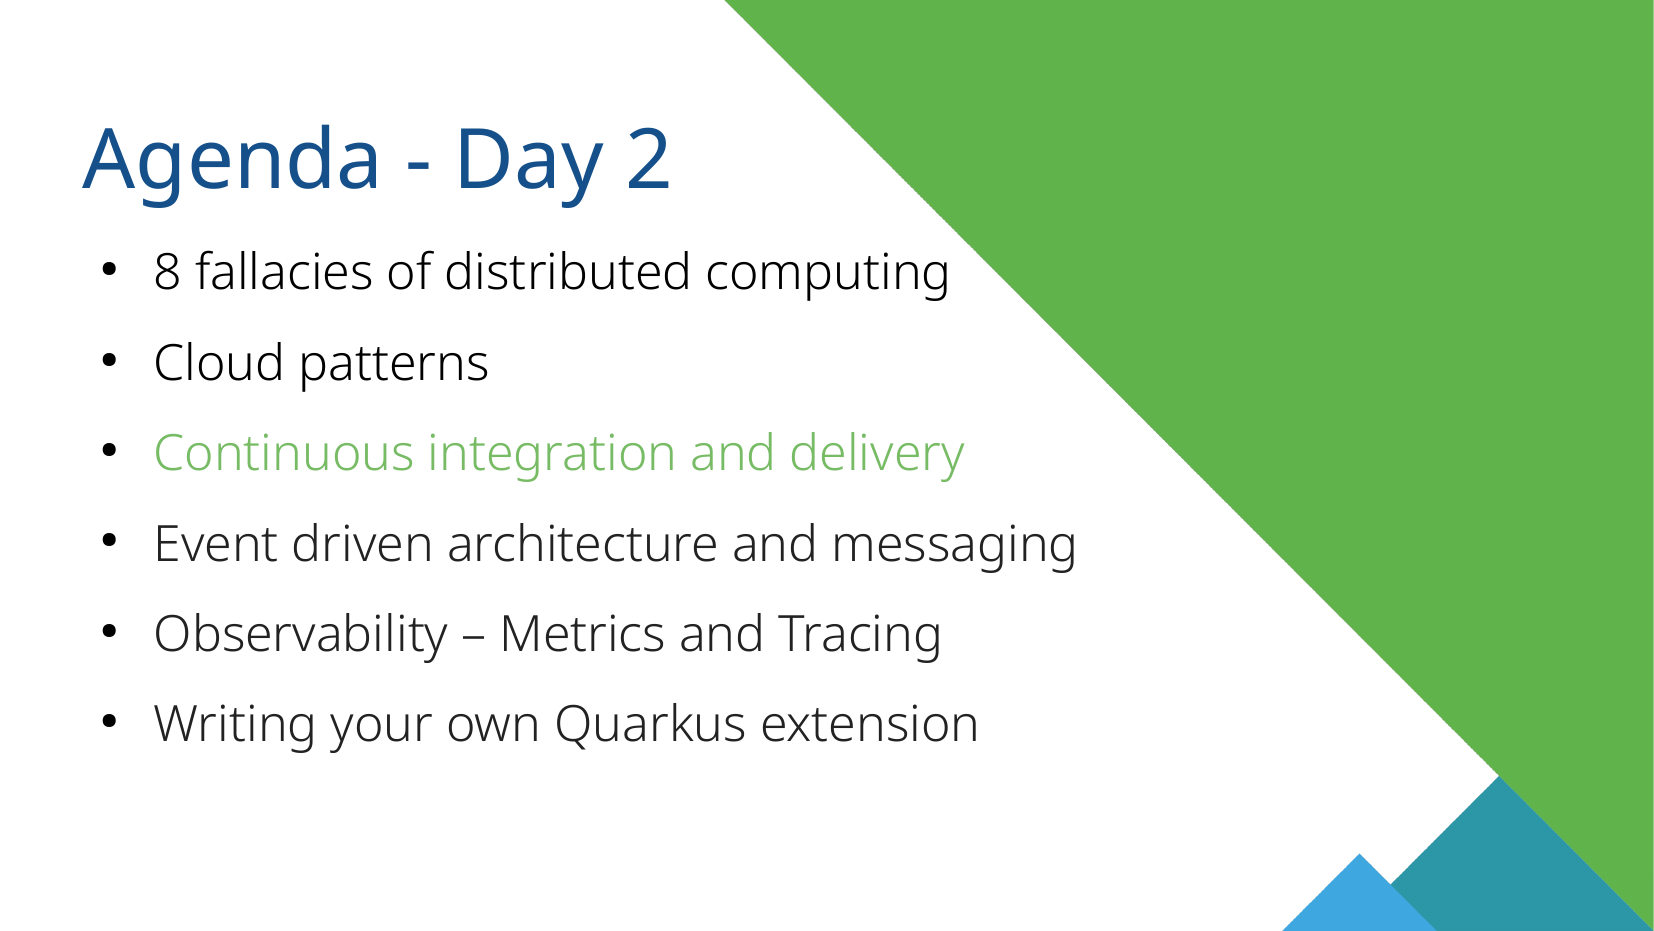

# Agenda - Day 2
8 fallacies of distributed computing
Cloud patterns
Continuous integration and delivery
Event driven architecture and messaging
Observability – Metrics and Tracing
Writing your own Quarkus extension